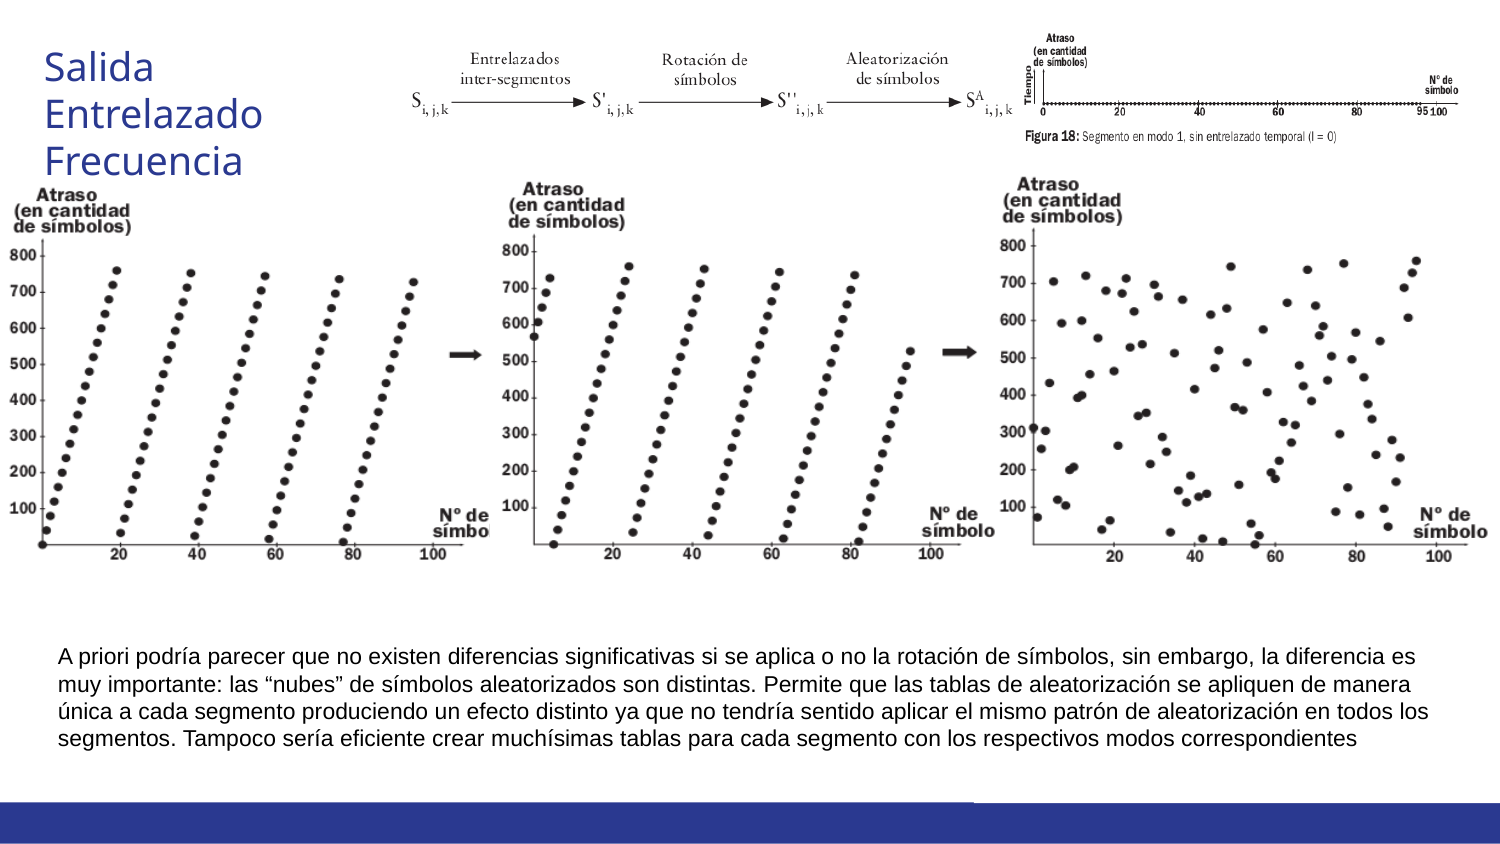

# Salida Entrelazado Frecuencia
A priori podría parecer que no existen diferencias significativas si se aplica o no la rotación de símbolos, sin embargo, la diferencia es muy importante: las “nubes” de símbolos aleatorizados son distintas. Permite que las tablas de aleatorización se apliquen de manera única a cada segmento produciendo un efecto distinto ya que no tendría sentido aplicar el mismo patrón de aleatorización en todos los segmentos. Tampoco sería eficiente crear muchísimas tablas para cada segmento con los respectivos modos correspondientes